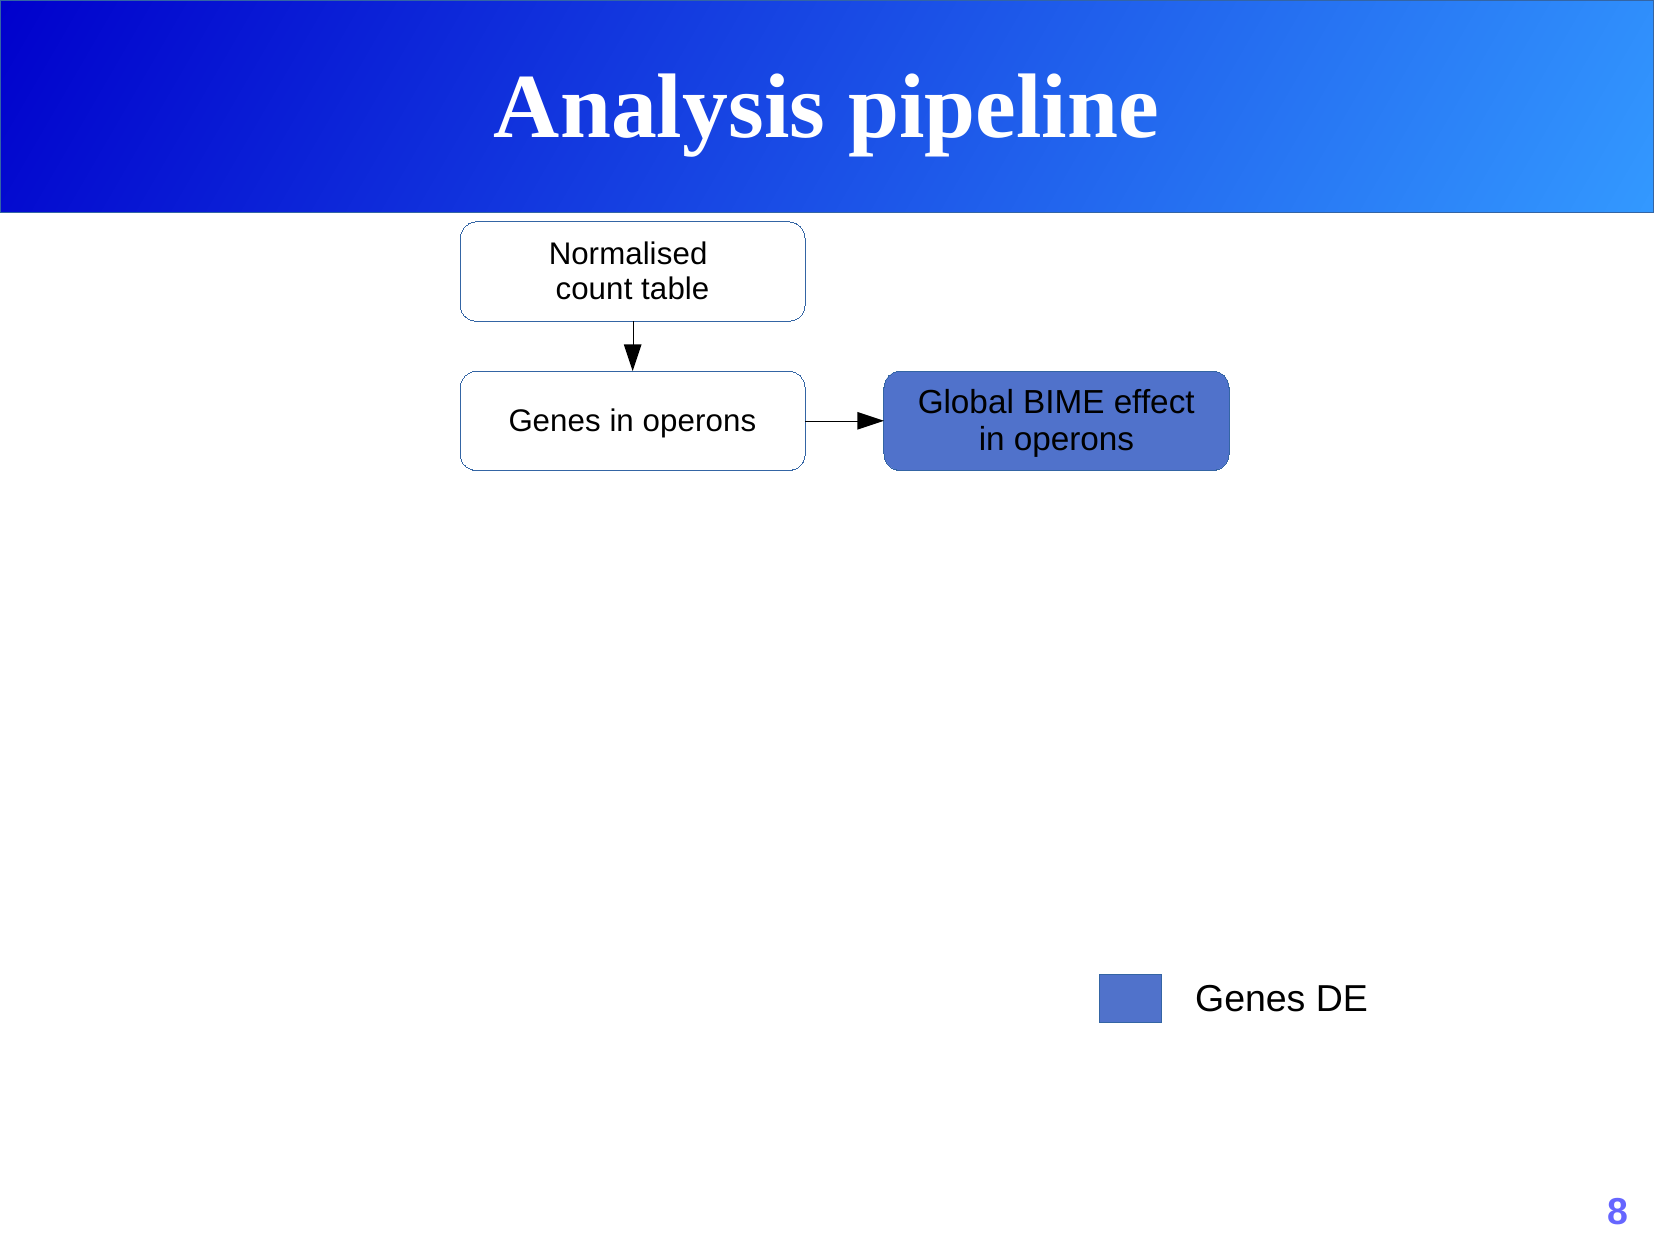

# Analysis pipeline
Normalised
count table
Genes in operons
Global BIME effect
in operons
Genes DE
8